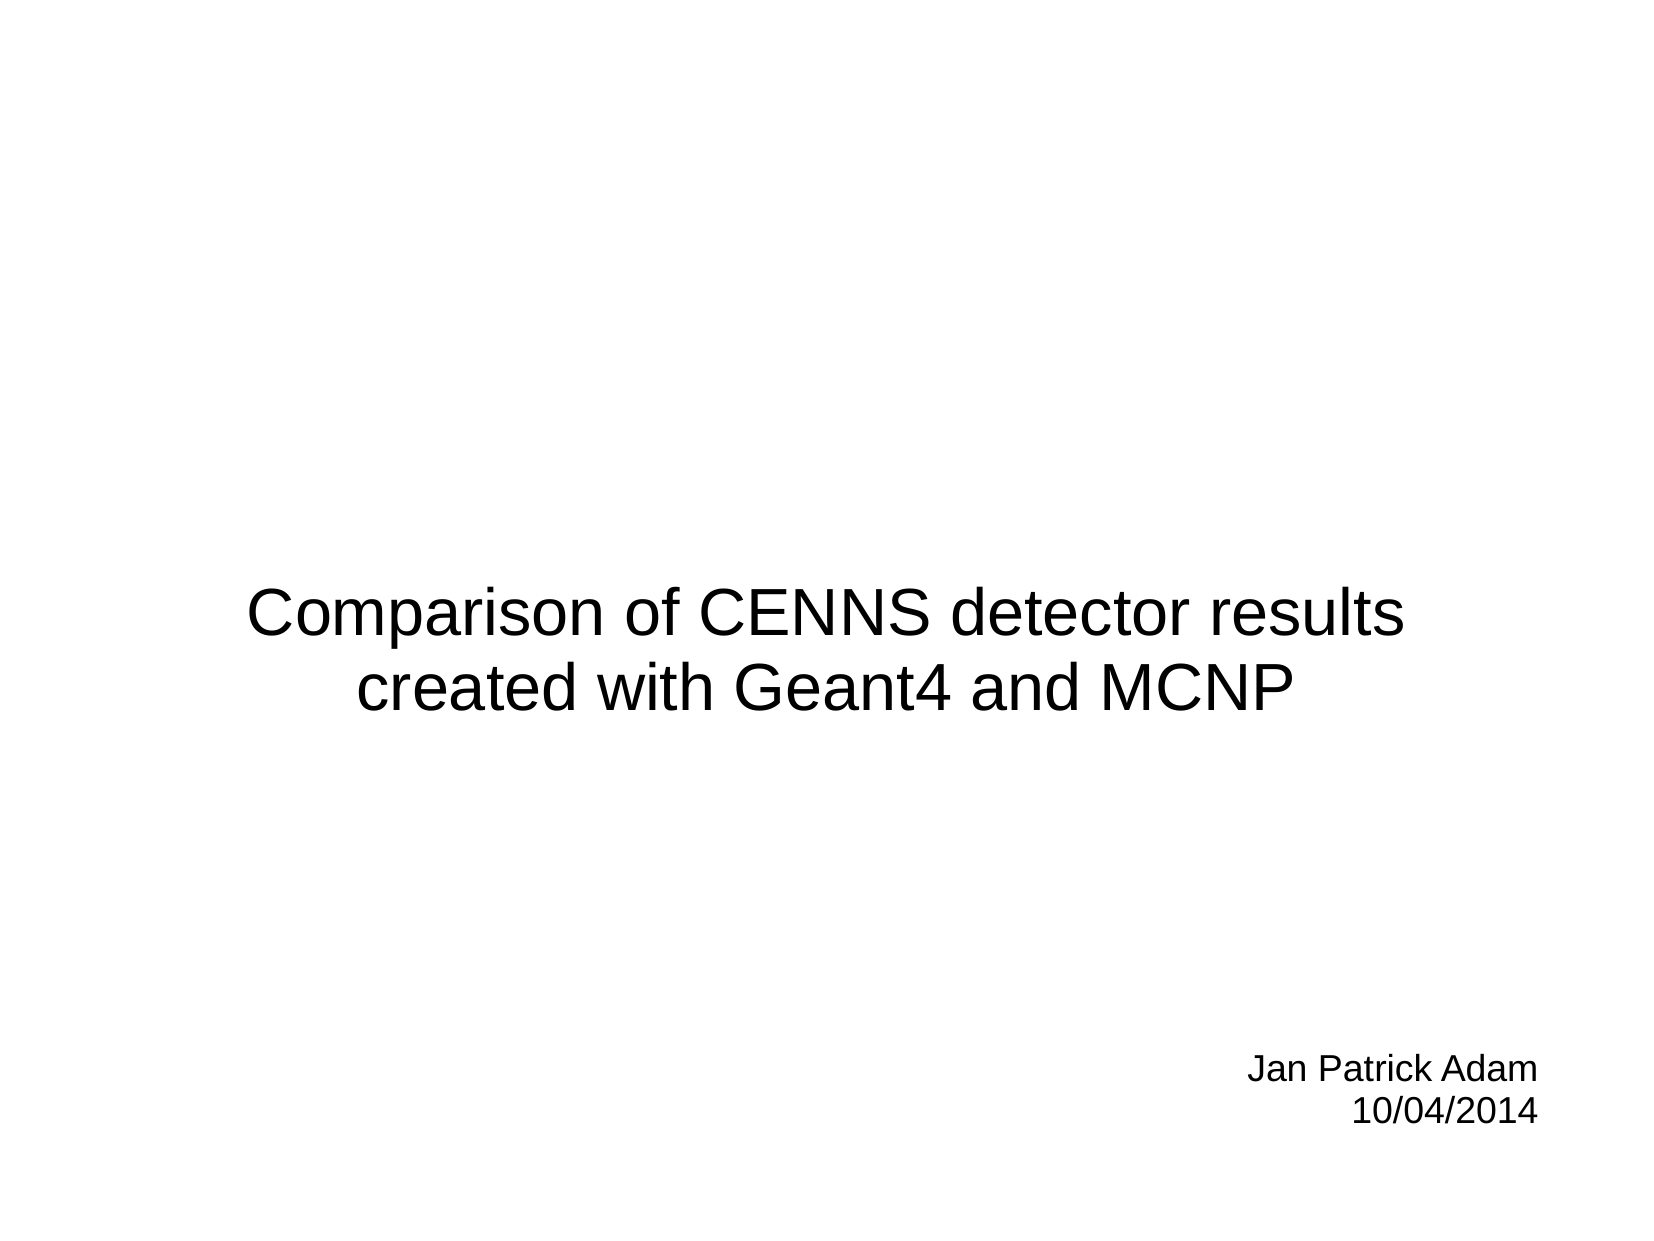

# Comparison of CENNS detector results
created with Geant4 and MCNP
Jan Patrick Adam
10/04/2014